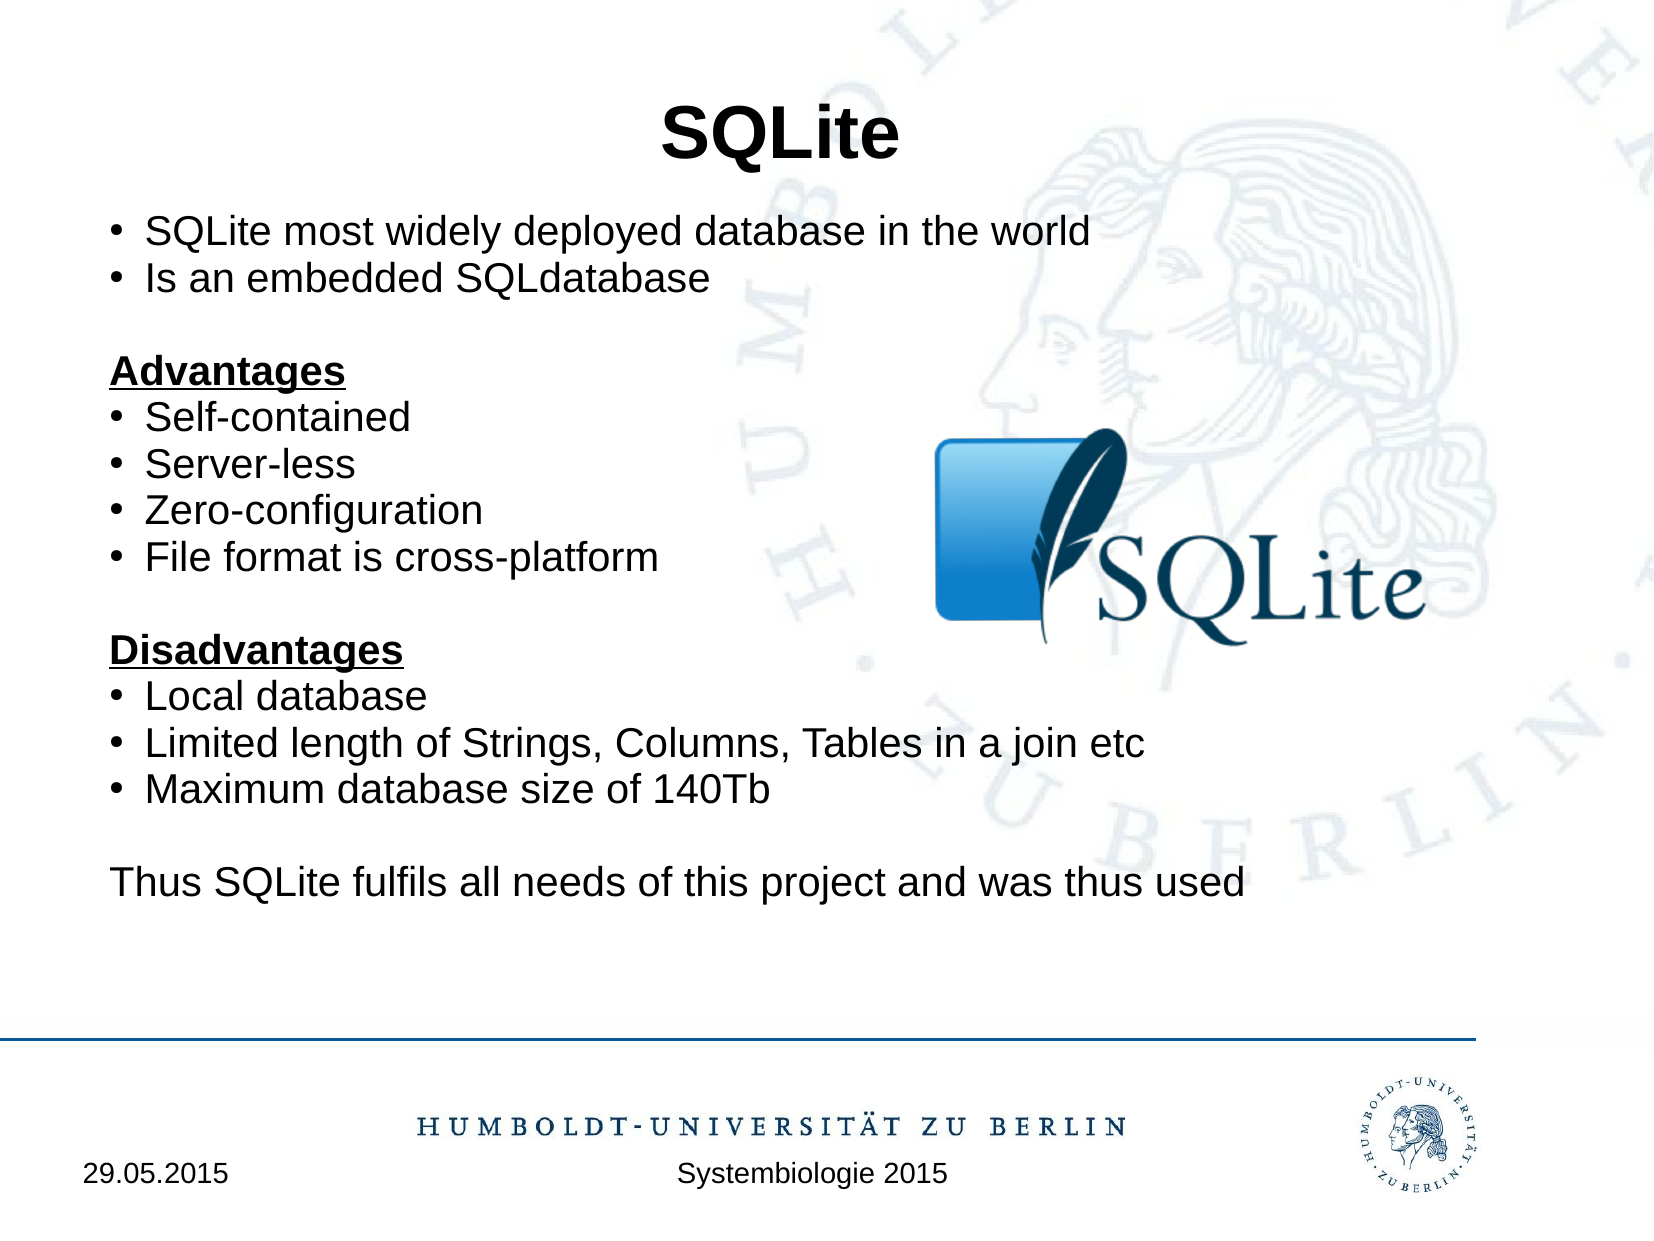

SQLite
SQLite most widely deployed database in the world
Is an embedded SQLdatabase
Advantages
Self-contained
Server-less
Zero-configuration
File format is cross-platform
Disadvantages
Local database
Limited length of Strings, Columns, Tables in a join etc
Maximum database size of 140Tb
Thus SQLite fulfils all needs of this project and was thus used
Systemsbiology